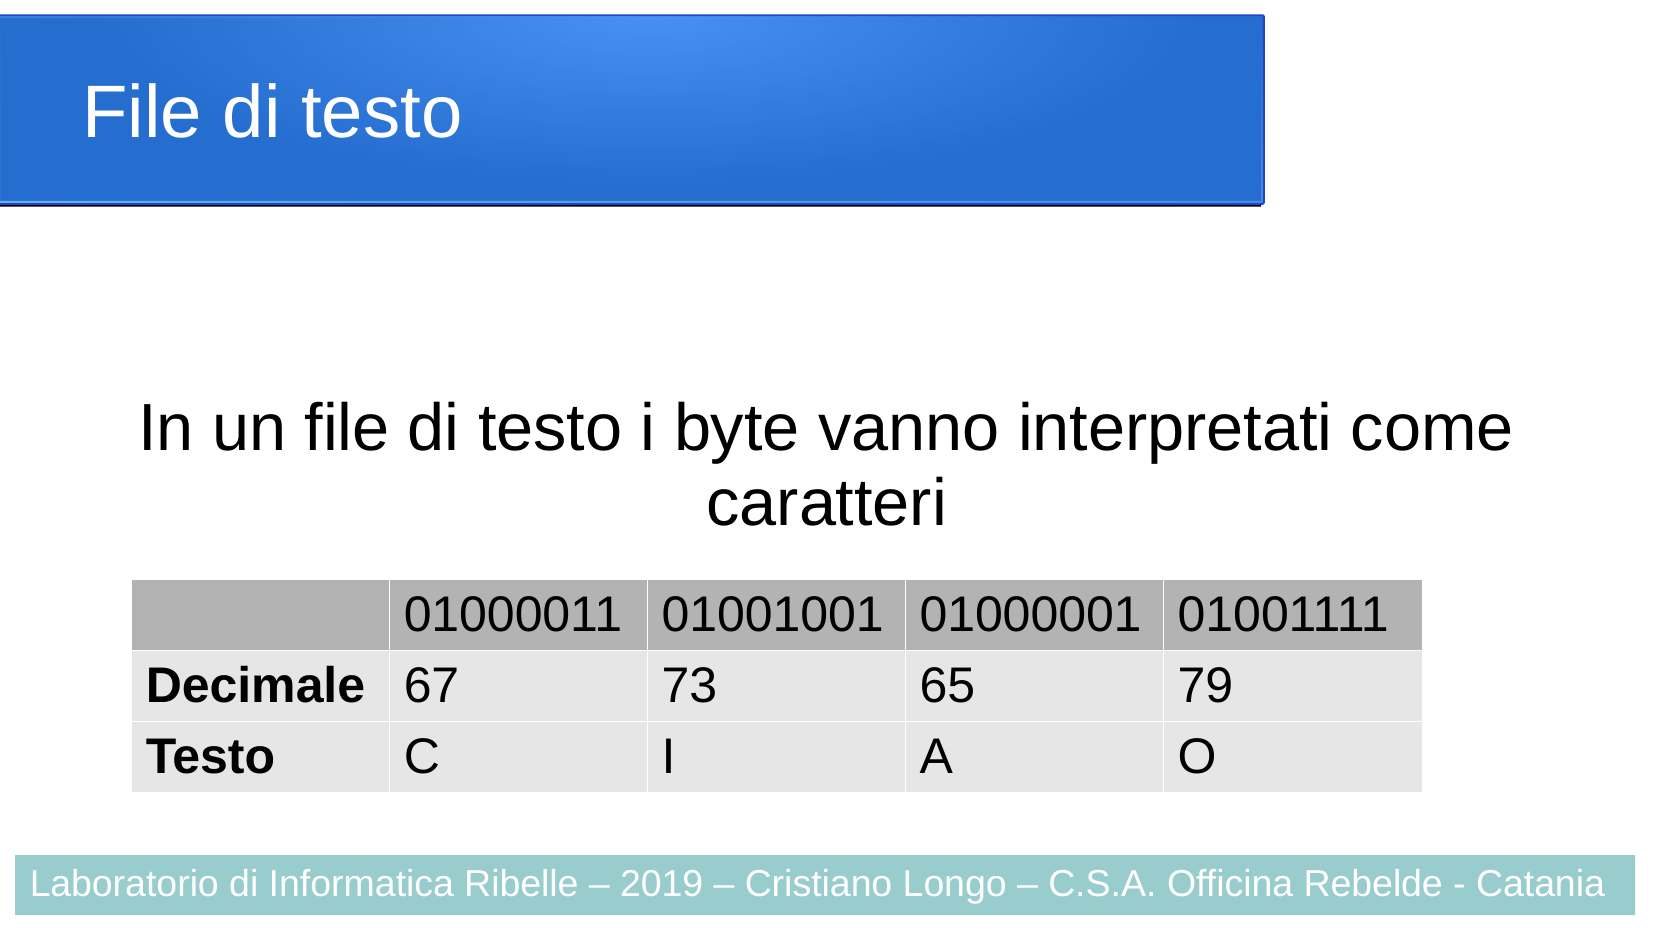

# File di testo
In un file di testo i byte vanno interpretati come caratteri
| | 01000011 | 01001001 | 01000001 | 01001111 |
| --- | --- | --- | --- | --- |
| Decimale | 67 | 73 | 65 | 79 |
| Testo | C | I | A | O |
Laboratorio di Informatica Ribelle – 2019 – Cristiano Longo – C.S.A. Officina Rebelde - Catania